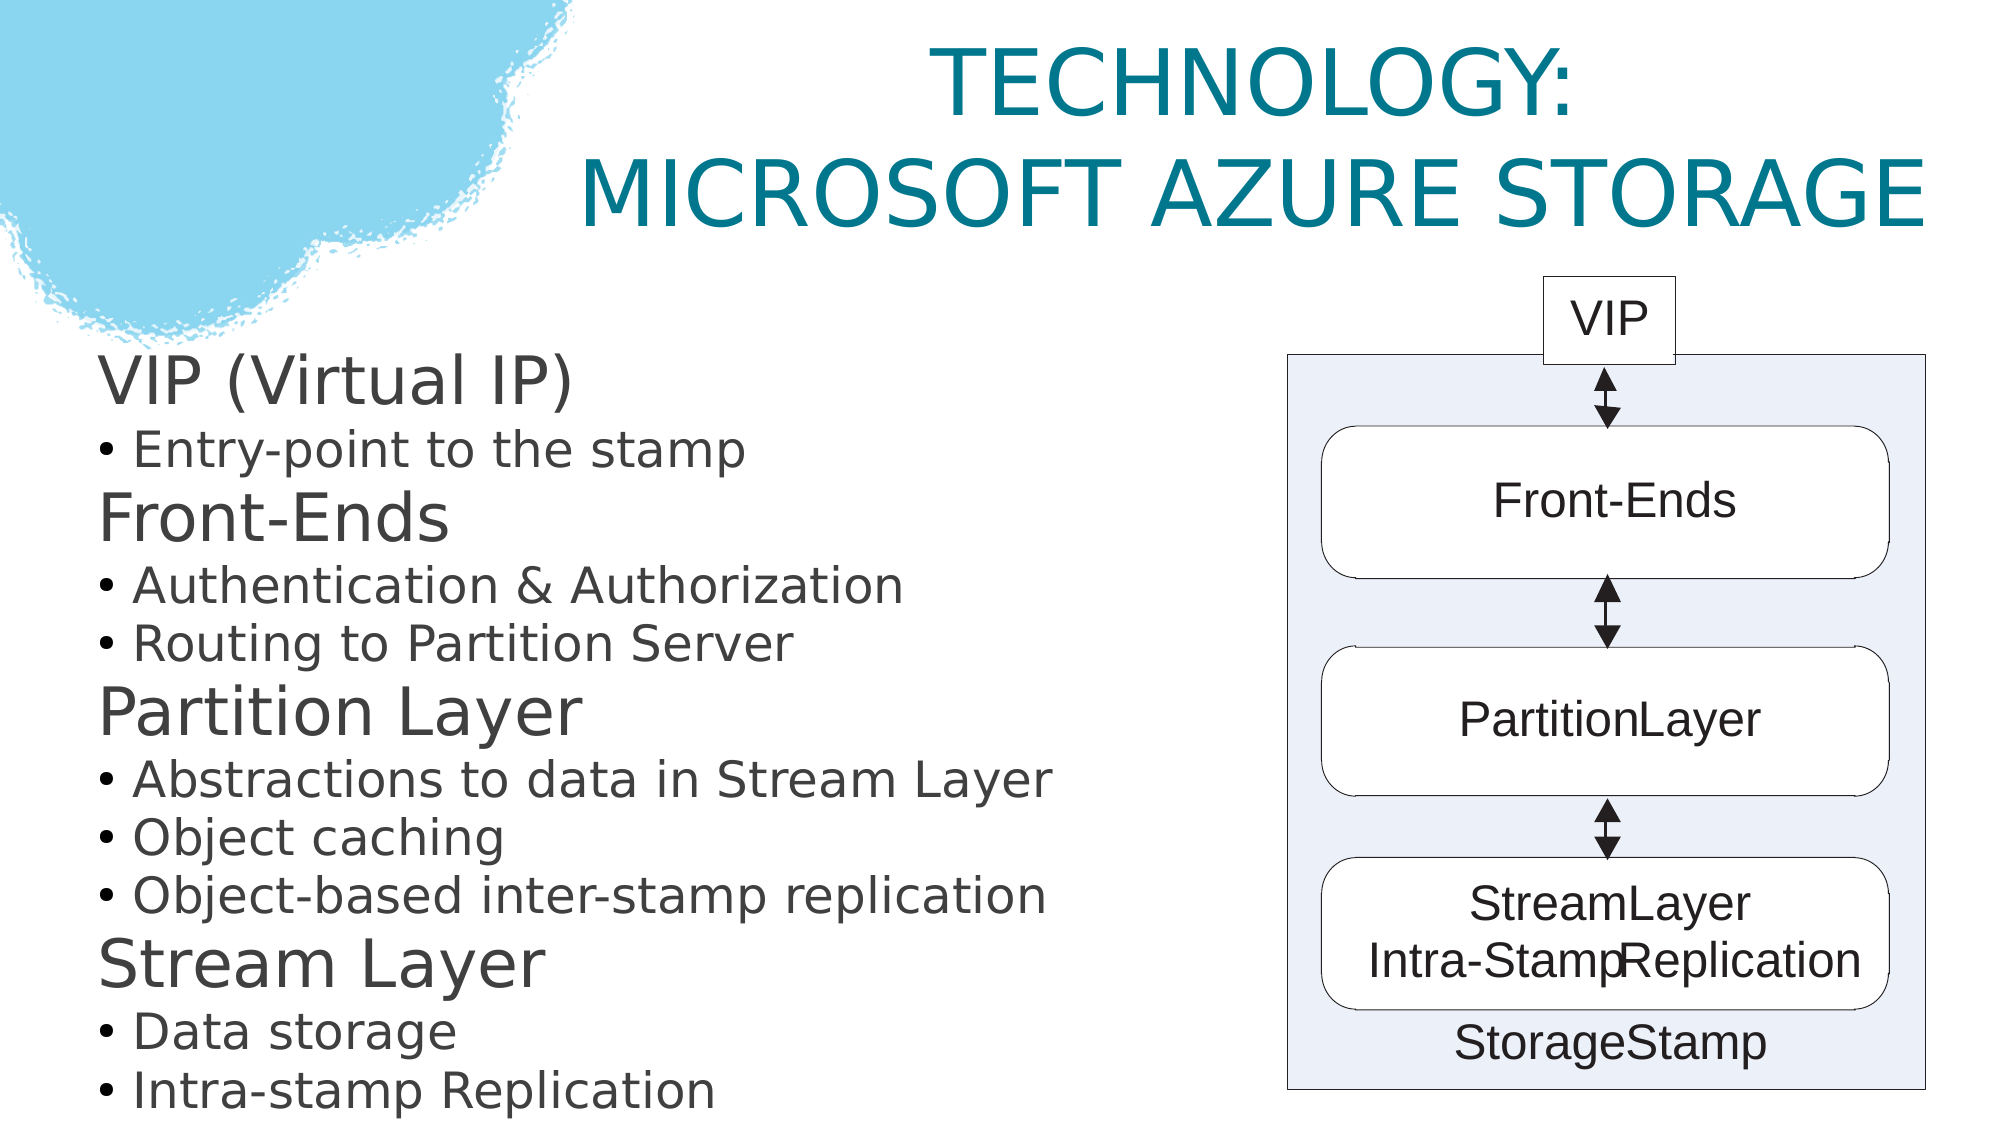

Technology:
Microsoft Azure Storage
VIP (Virtual IP)
Entry-point to the stamp
Front-Ends
Authentication & Authorization
Routing to Partition Server
Partition Layer
Abstractions to data in Stream Layer
Object caching
Object-based inter-stamp replication
Stream Layer
Data storage
Intra-stamp Replication